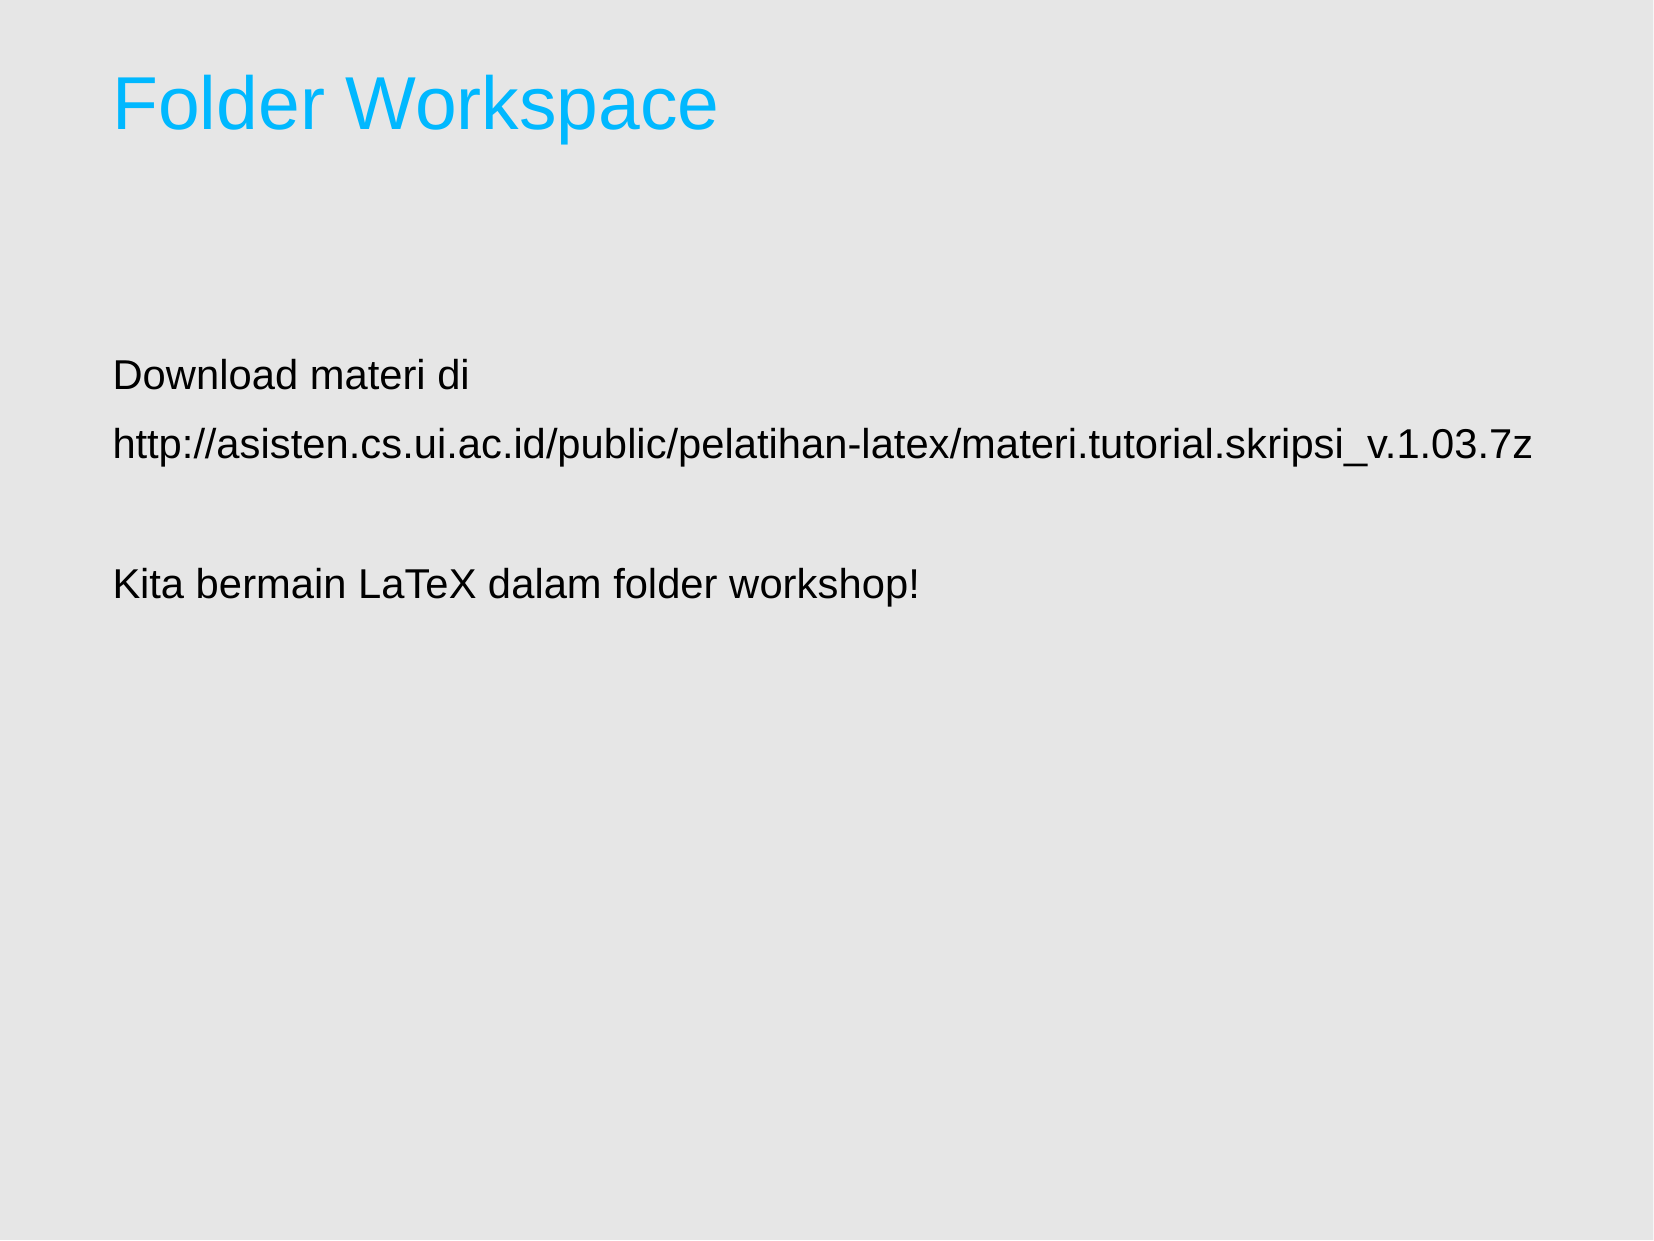

# Folder Workspace
Download materi di http://asisten.cs.ui.ac.id/public/pelatihan-latex/materi.tutorial.skripsi_v.1.03.7z
Kita bermain LaTeX dalam folder workshop!